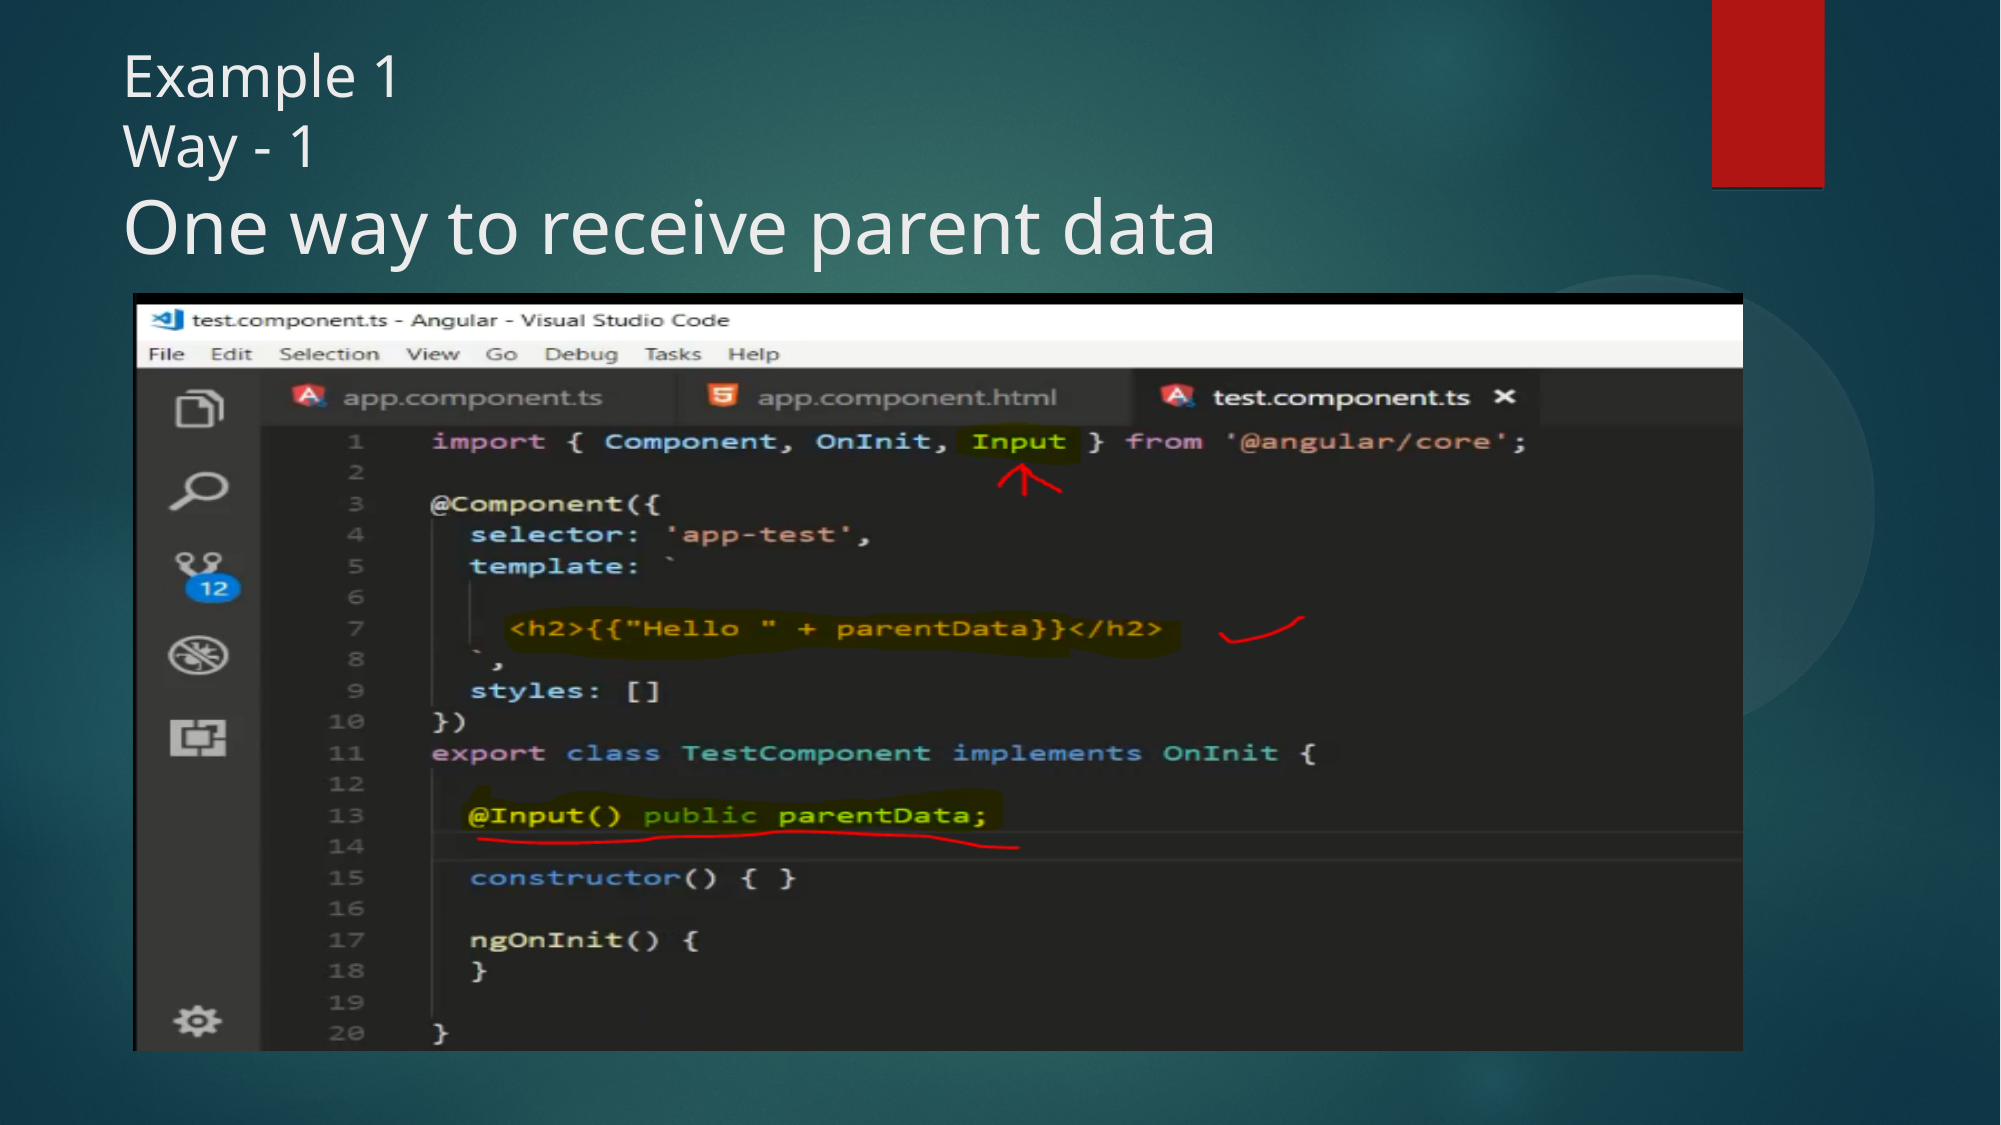

Example 1
Way - 1
One way to receive parent data